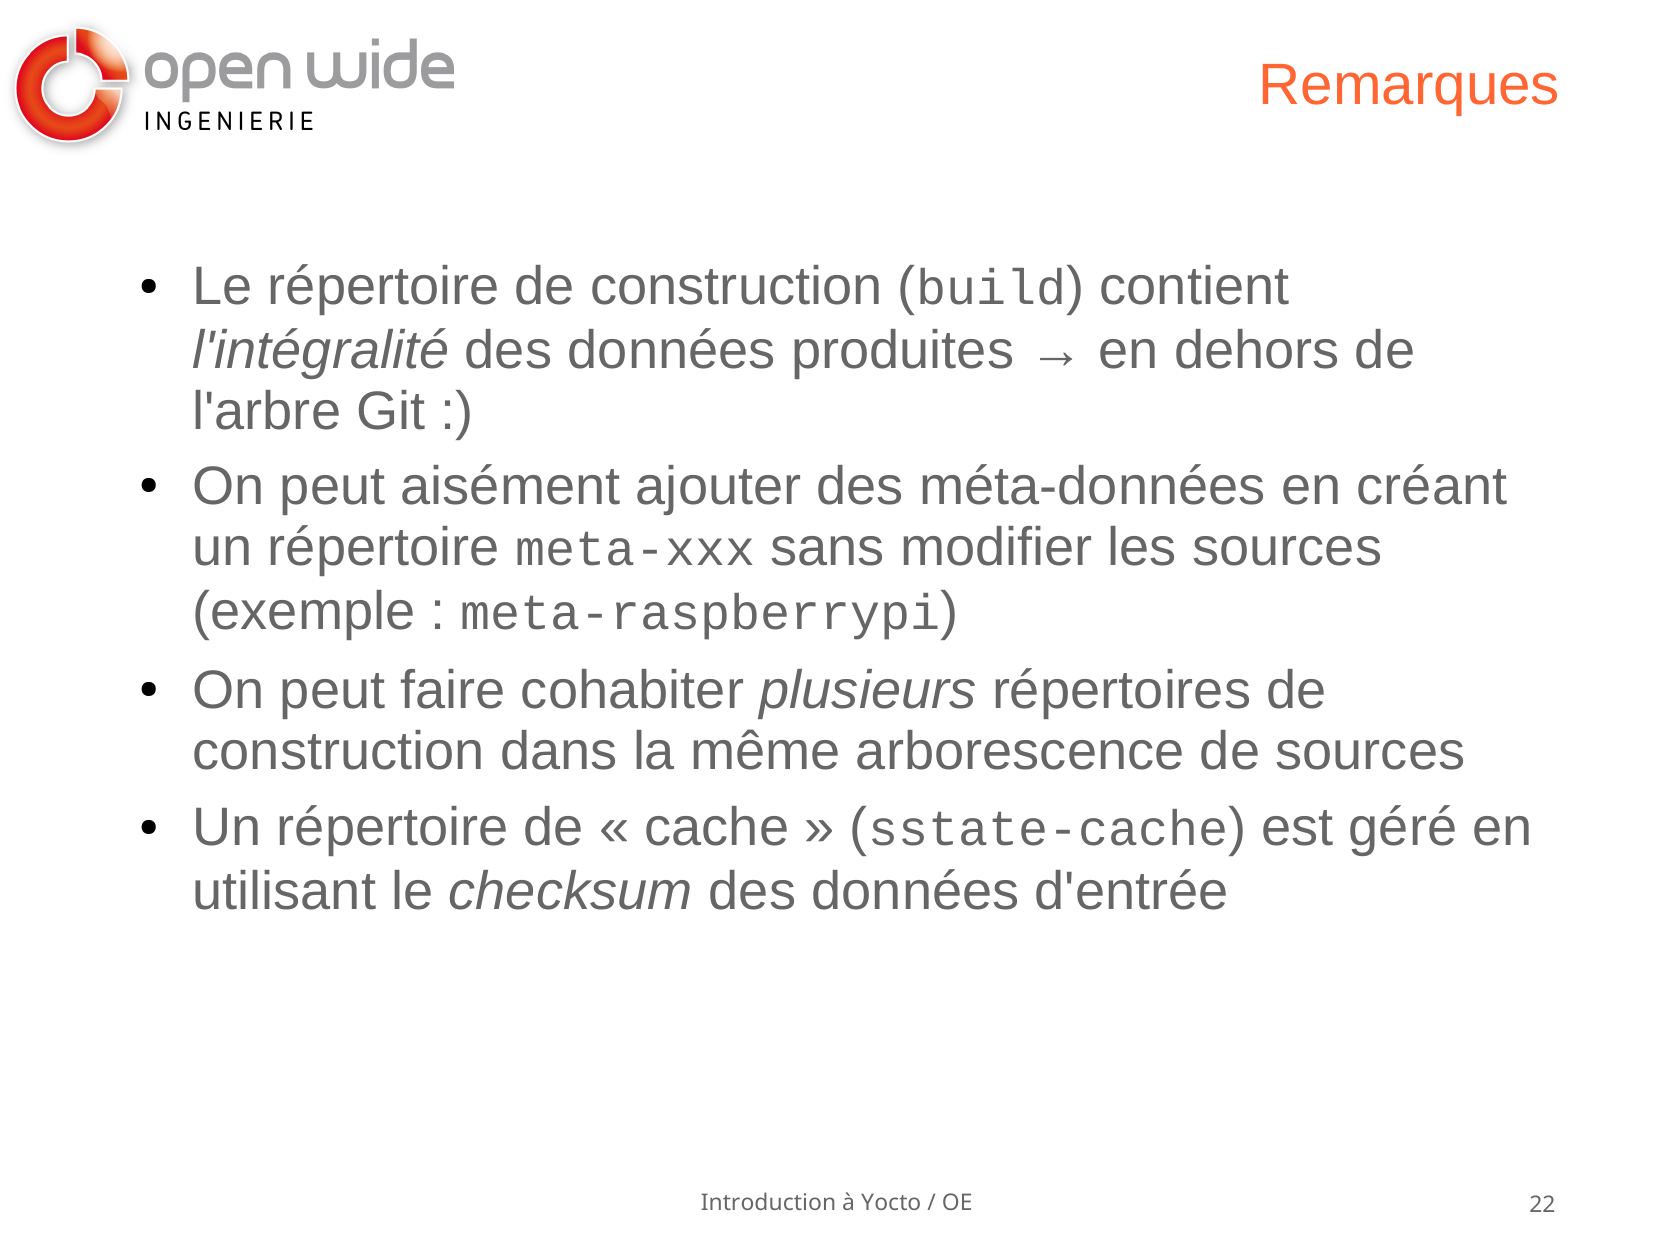

# Remarques
Le répertoire de construction (build) contient l'intégralité des données produites → en dehors de l'arbre Git :)
On peut aisément ajouter des méta-données en créant un répertoire meta-xxx sans modifier les sources (exemple : meta-raspberrypi)
On peut faire cohabiter plusieurs répertoires de construction dans la même arborescence de sources
Un répertoire de « cache » (sstate-cache) est géré en utilisant le checksum des données d'entrée